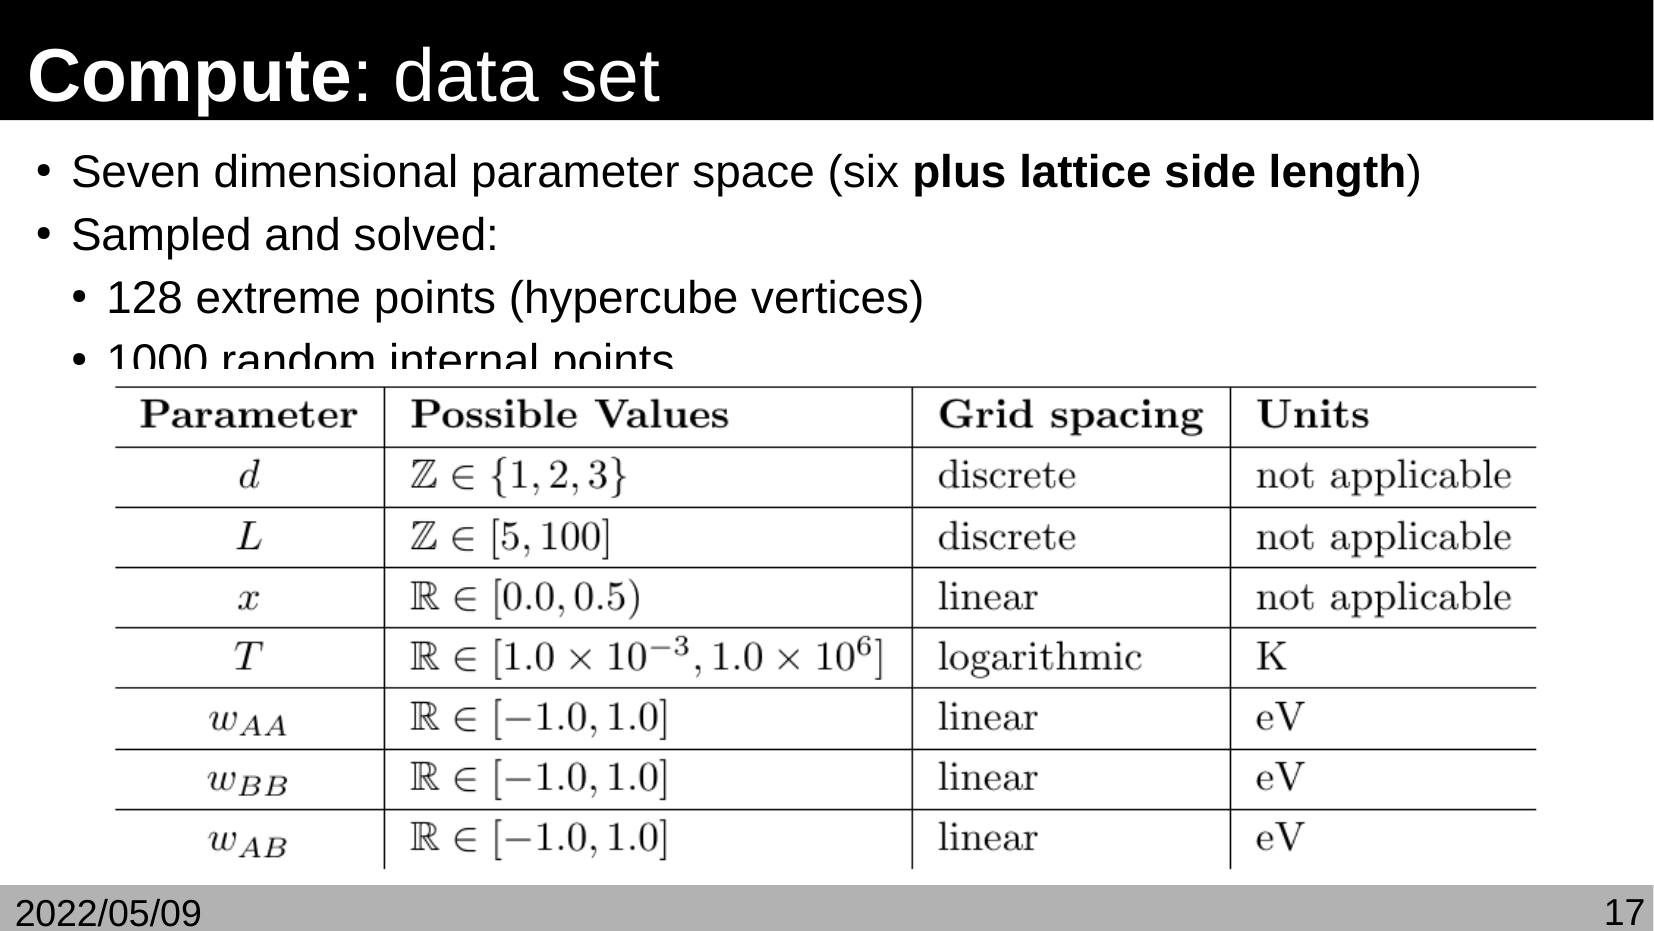

Compute: data set
Seven dimensional parameter space (six plus lattice side length)
Sampled and solved:
128 extreme points (hypercube vertices)
1000 random internal points
2022/05/09